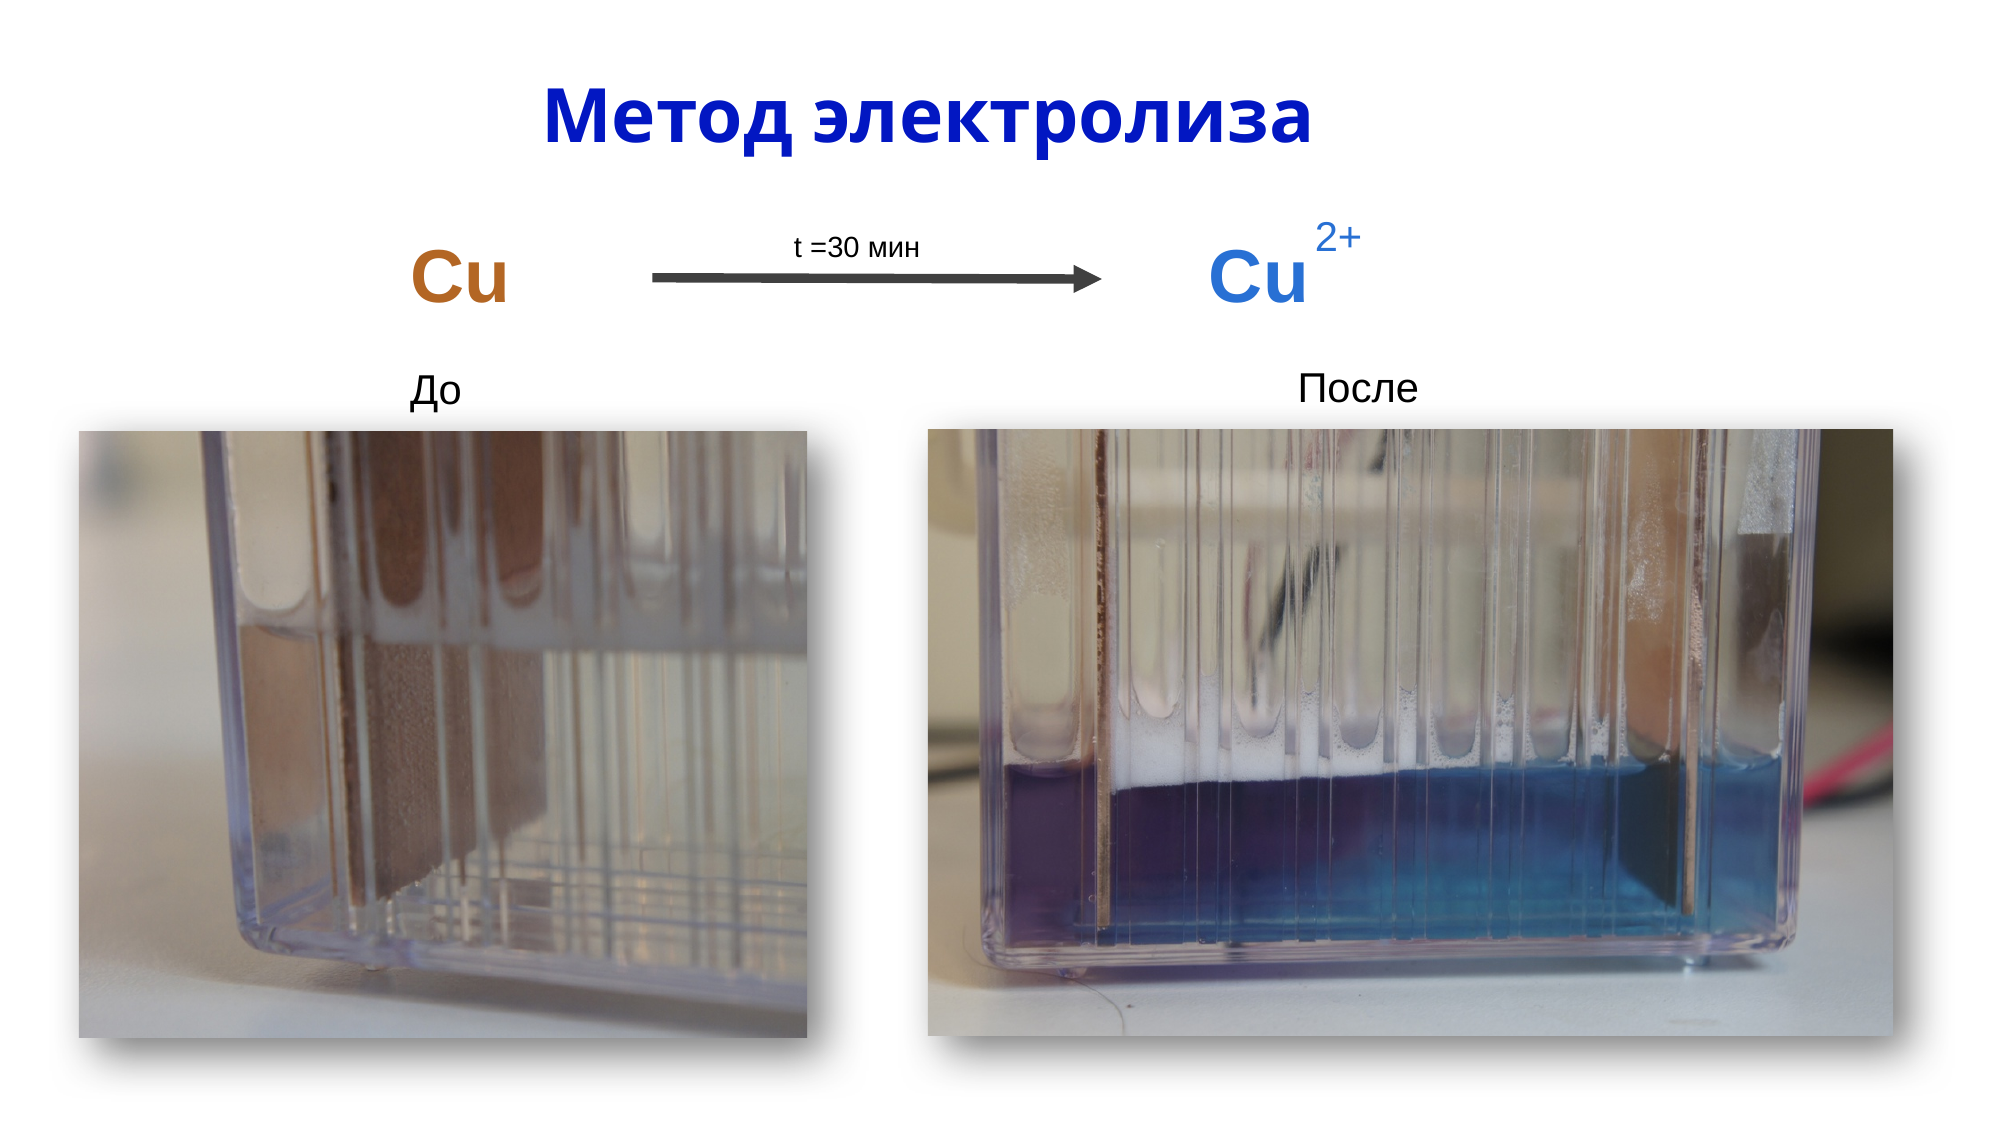

Метод электролиза
2+
Cu
Cu
t =30 мин
После
До